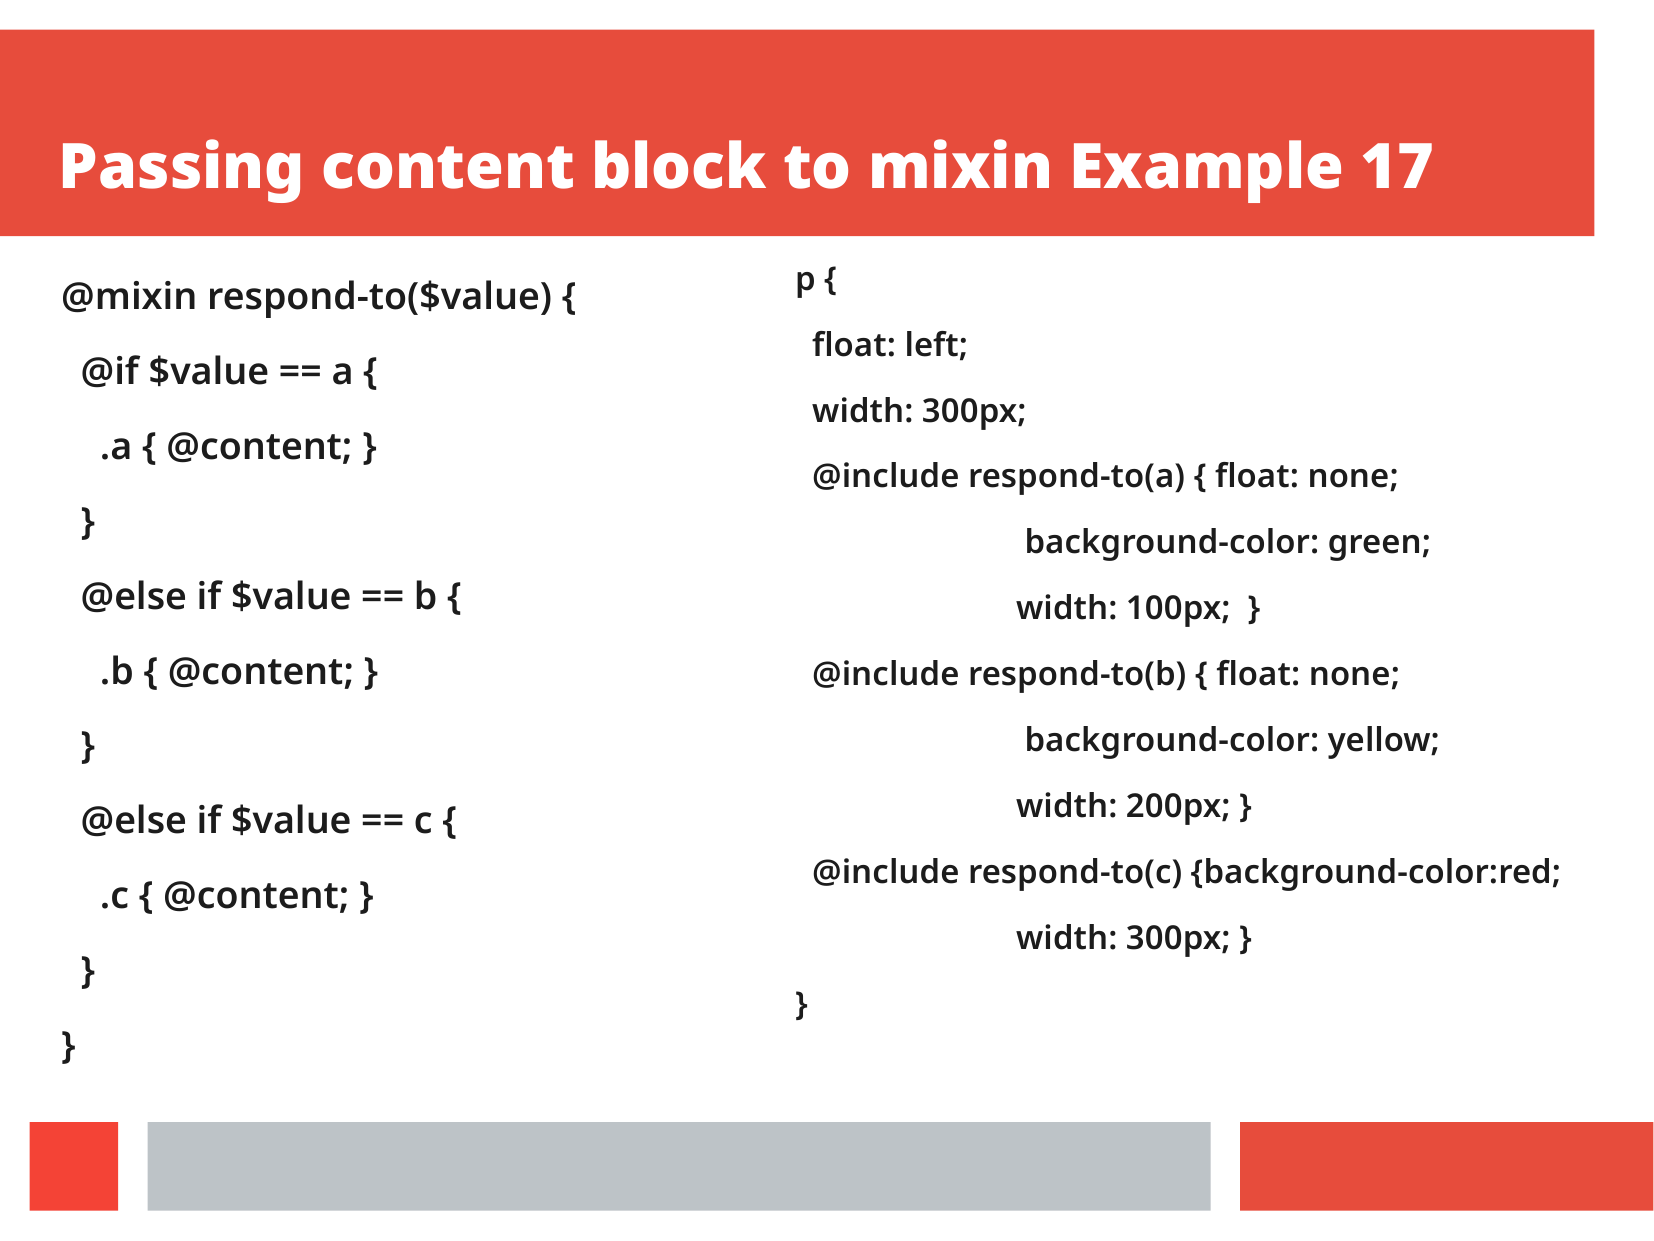

# Passing content block to mixin Example 17
p {
 float: left;
 width: 300px;
 @include respond-to(a) { float: none;
 background-color: green;
 width: 100px; }
 @include respond-to(b) { float: none;
 background-color: yellow;
 width: 200px; }
 @include respond-to(c) {background-color:red;
 width: 300px; }
}
@mixin respond-to($value) {
 @if $value == a {
 .a { @content; }
 }
 @else if $value == b {
 .b { @content; }
 }
 @else if $value == c {
 .c { @content; }
 }
}